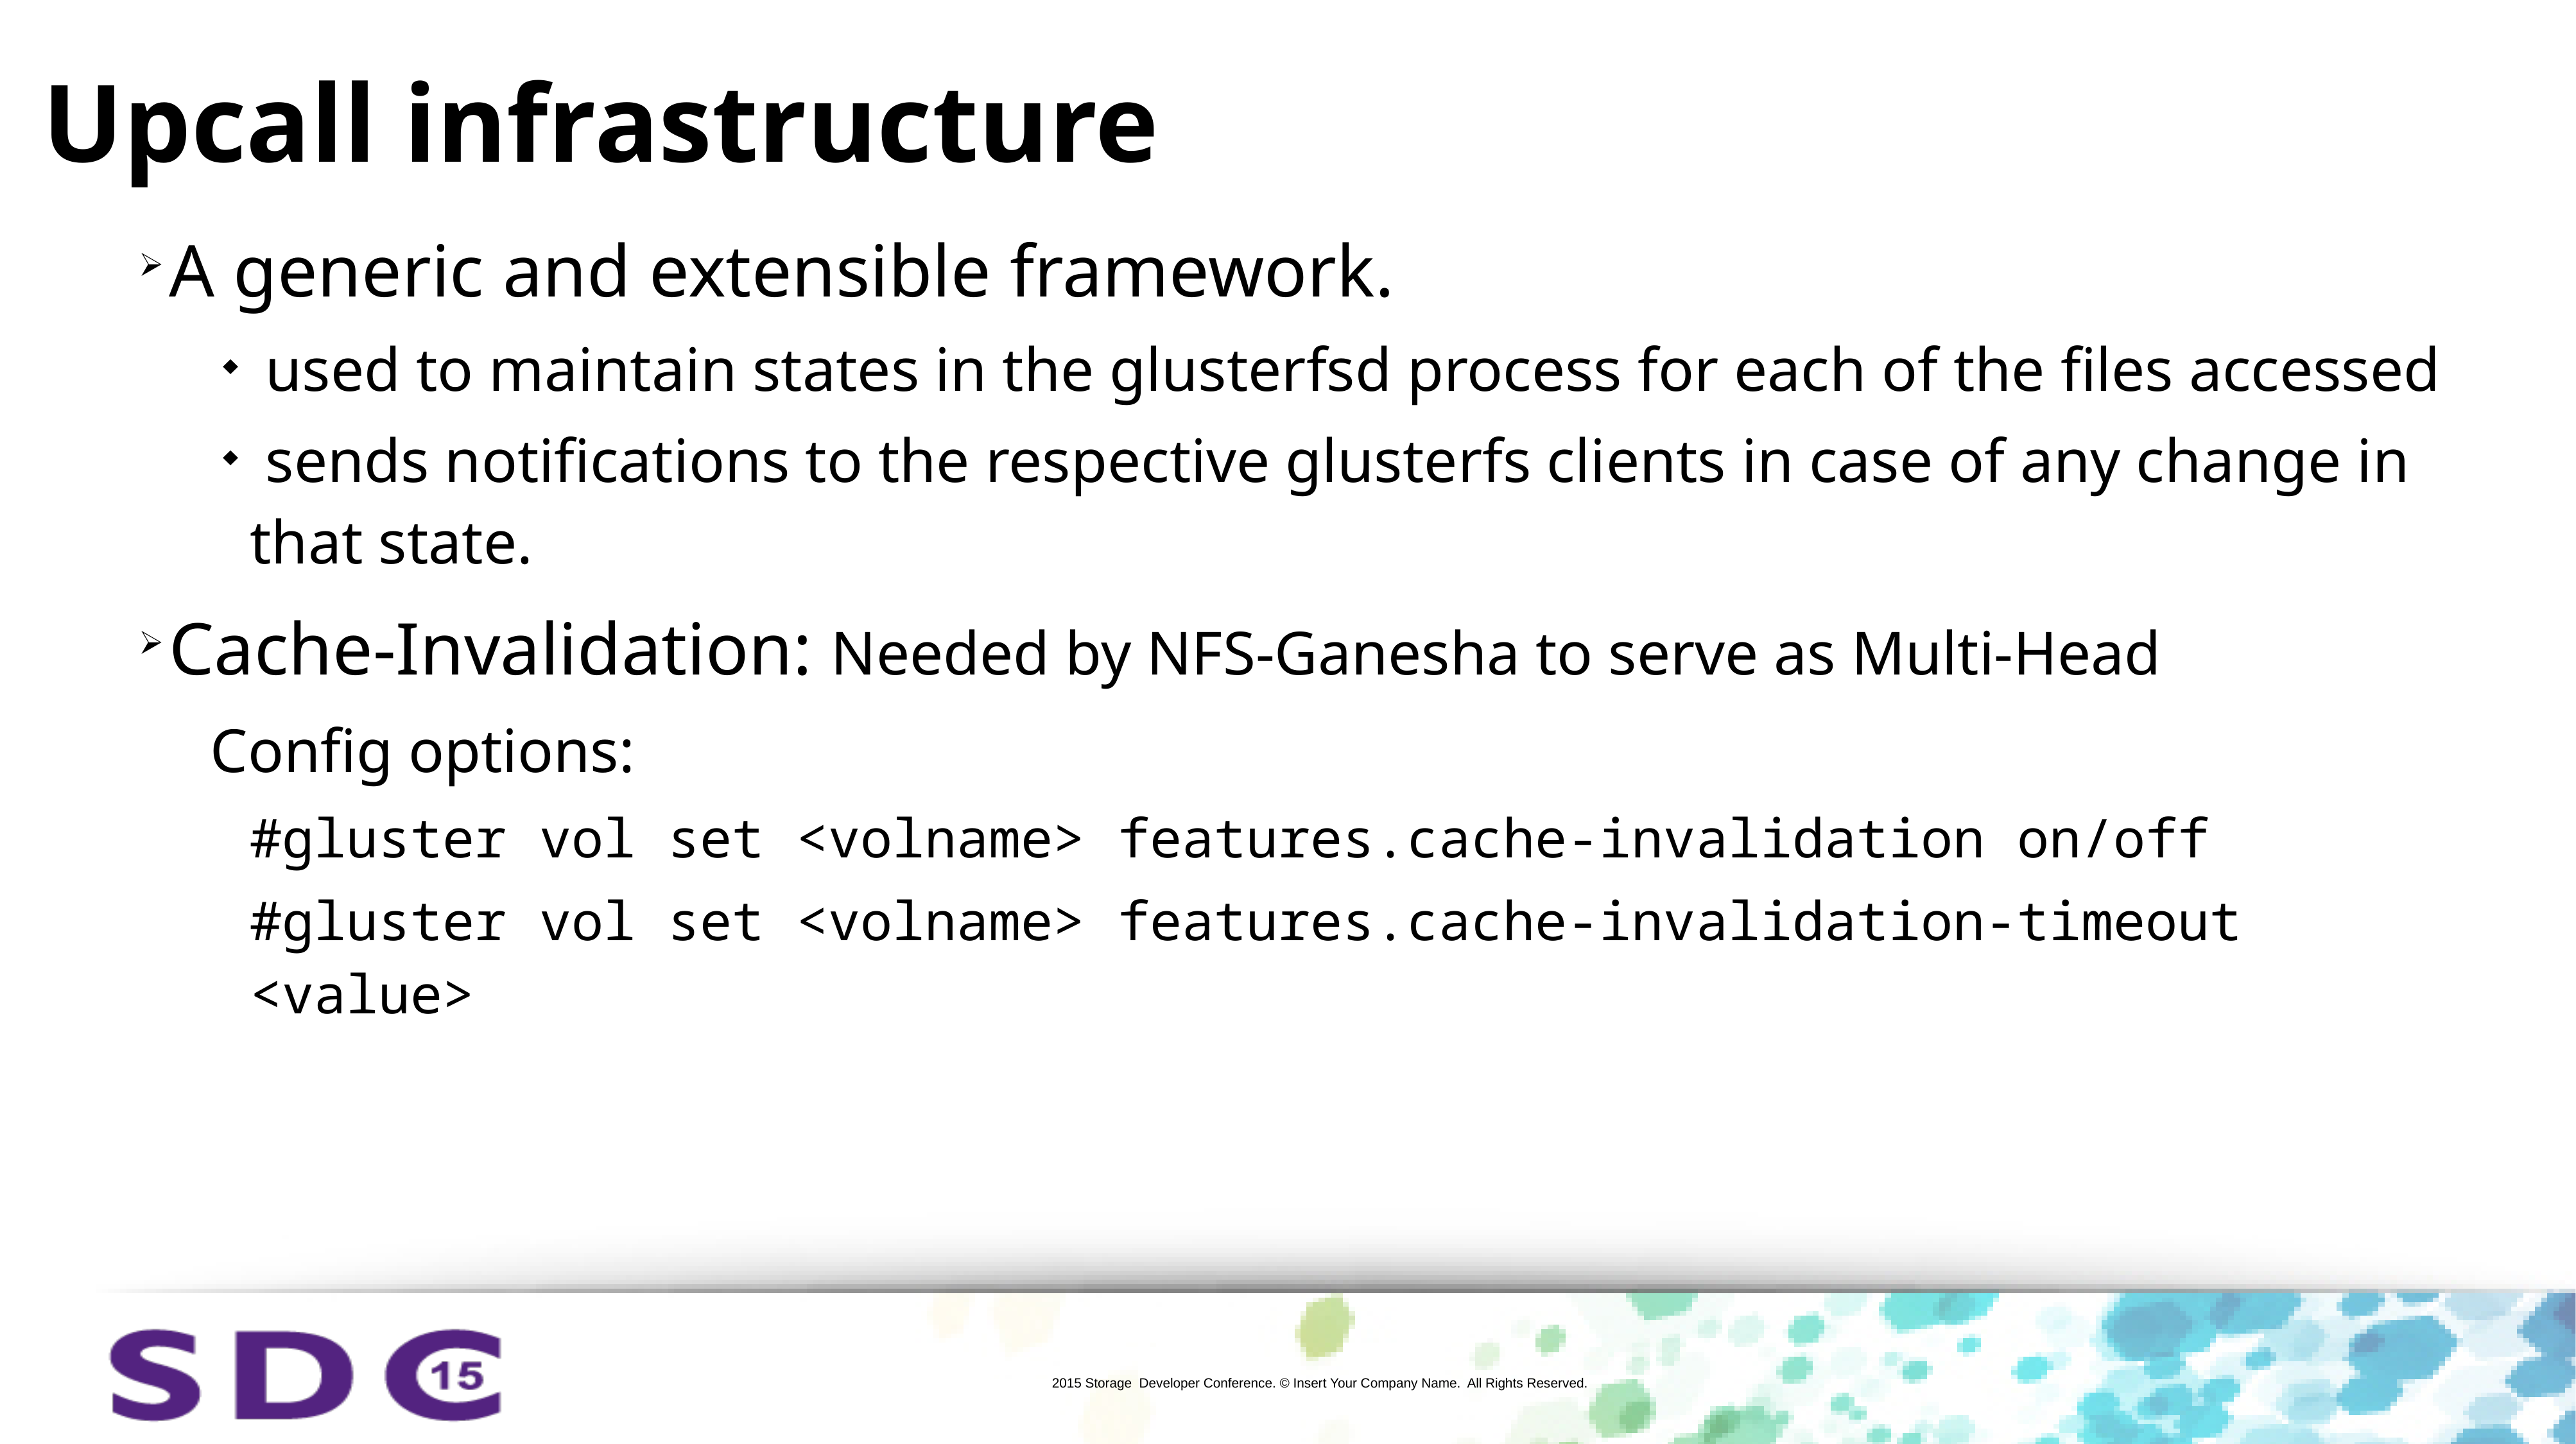

# Upcall infrastructure
A generic and extensible framework.
 used to maintain states in the glusterfsd process for each of the files accessed
 sends notifications to the respective glusterfs clients in case of any change in that state.
Cache-Invalidation: Needed by NFS-Ganesha to serve as Multi-Head
Config options:
#gluster vol set <volname> features.cache-invalidation on/off
#gluster vol set <volname> features.cache-invalidation-timeout <value>